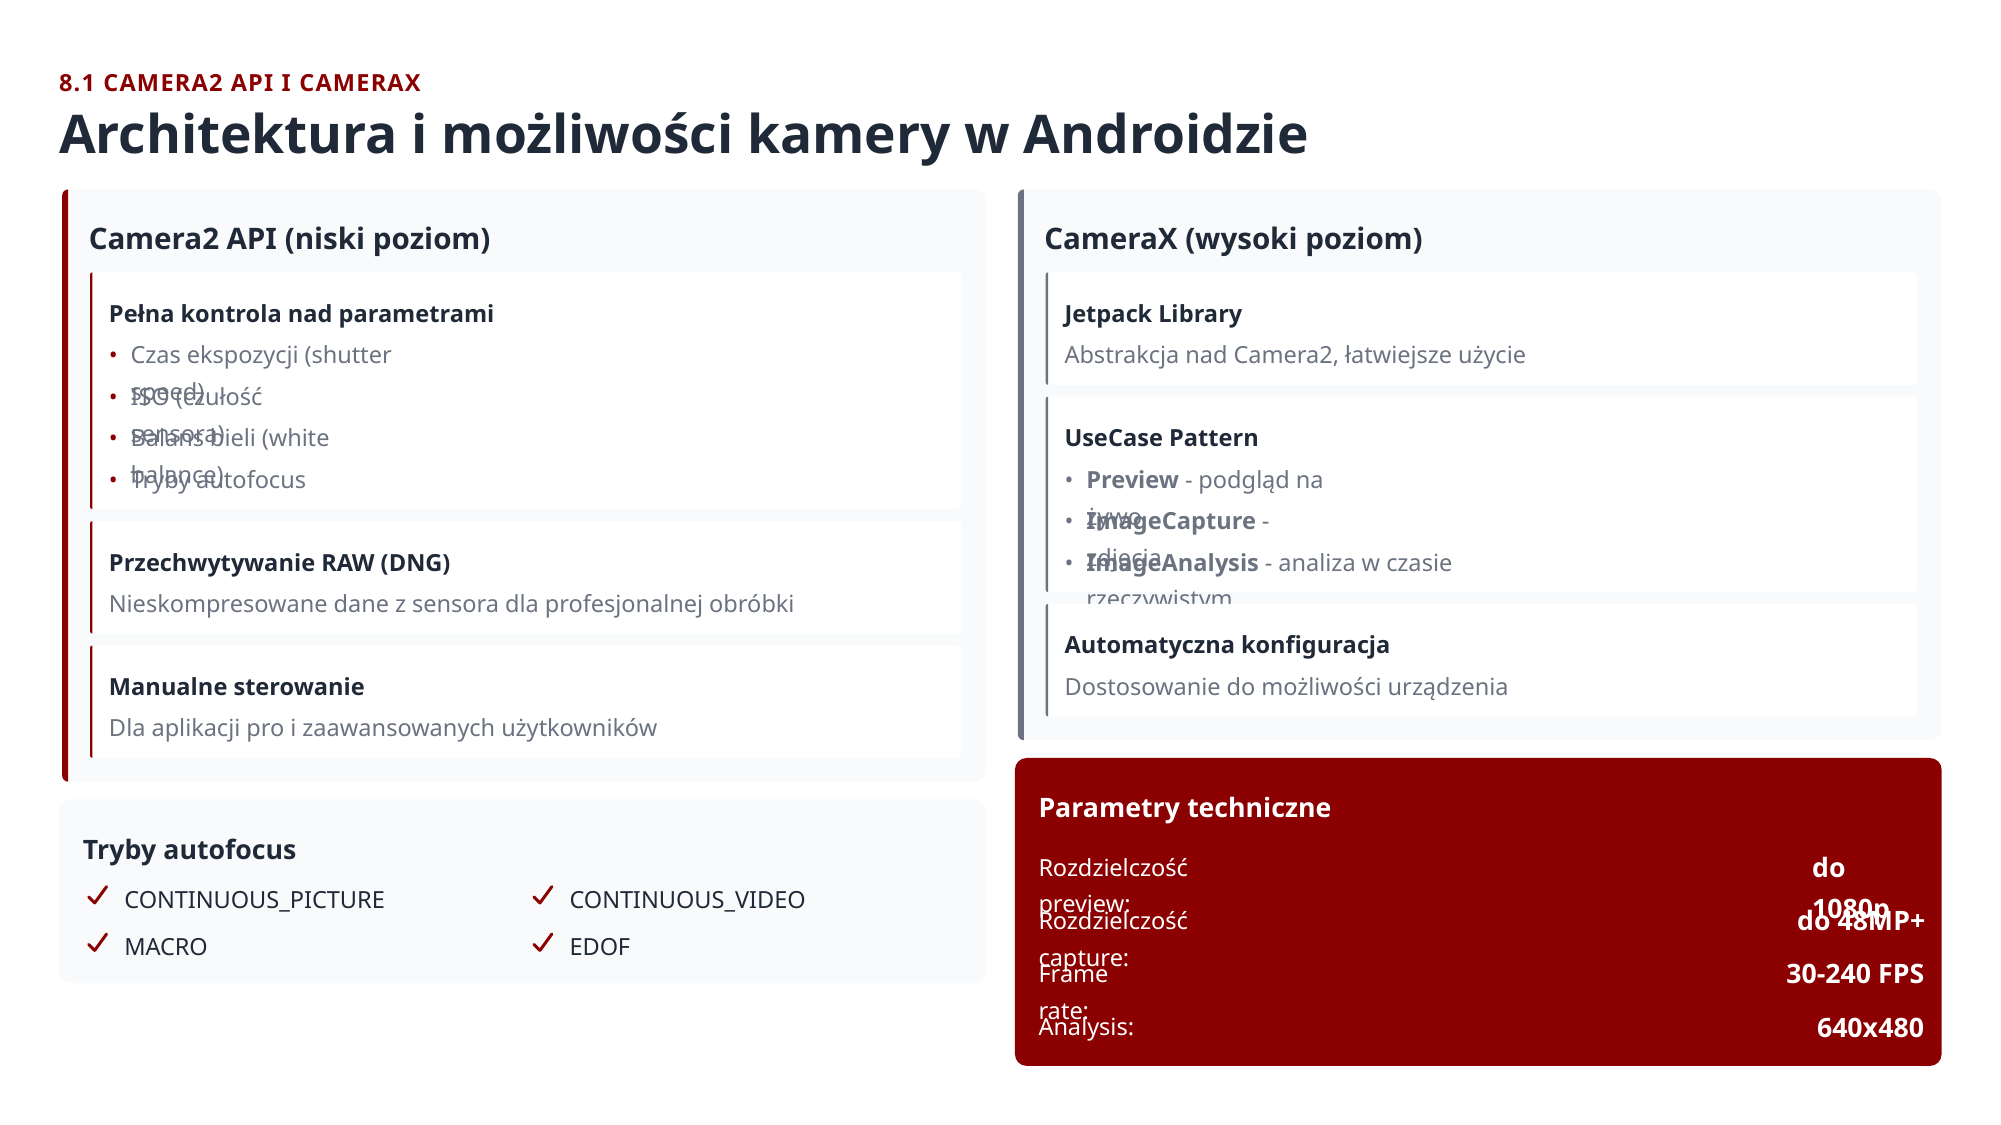

8.1 CAMERA2 API I CAMERAX
Architektura i możliwości kamery w Androidzie
Camera2 API (niski poziom)
CameraX (wysoki poziom)
Pełna kontrola nad parametrami
Jetpack Library
•
Czas ekspozycji (shutter speed)
Abstrakcja nad Camera2, łatwiejsze użycie
•
ISO (czułość sensora)
•
Balans bieli (white balance)
UseCase Pattern
•
Tryby autofocus
•
Preview - podgląd na żywo
•
ImageCapture - zdjęcia
Przechwytywanie RAW (DNG)
•
ImageAnalysis - analiza w czasie rzeczywistym
Nieskompresowane dane z sensora dla profesjonalnej obróbki
Automatyczna konfiguracja
Manualne sterowanie
Dostosowanie do możliwości urządzenia
Dla aplikacji pro i zaawansowanych użytkowników
Parametry techniczne
Tryby autofocus
do 1080p
Rozdzielczość preview:
CONTINUOUS_PICTURE
CONTINUOUS_VIDEO
do 48MP+
Rozdzielczość capture:
MACRO
EDOF
30-240 FPS
Frame rate:
640x480
Analysis: